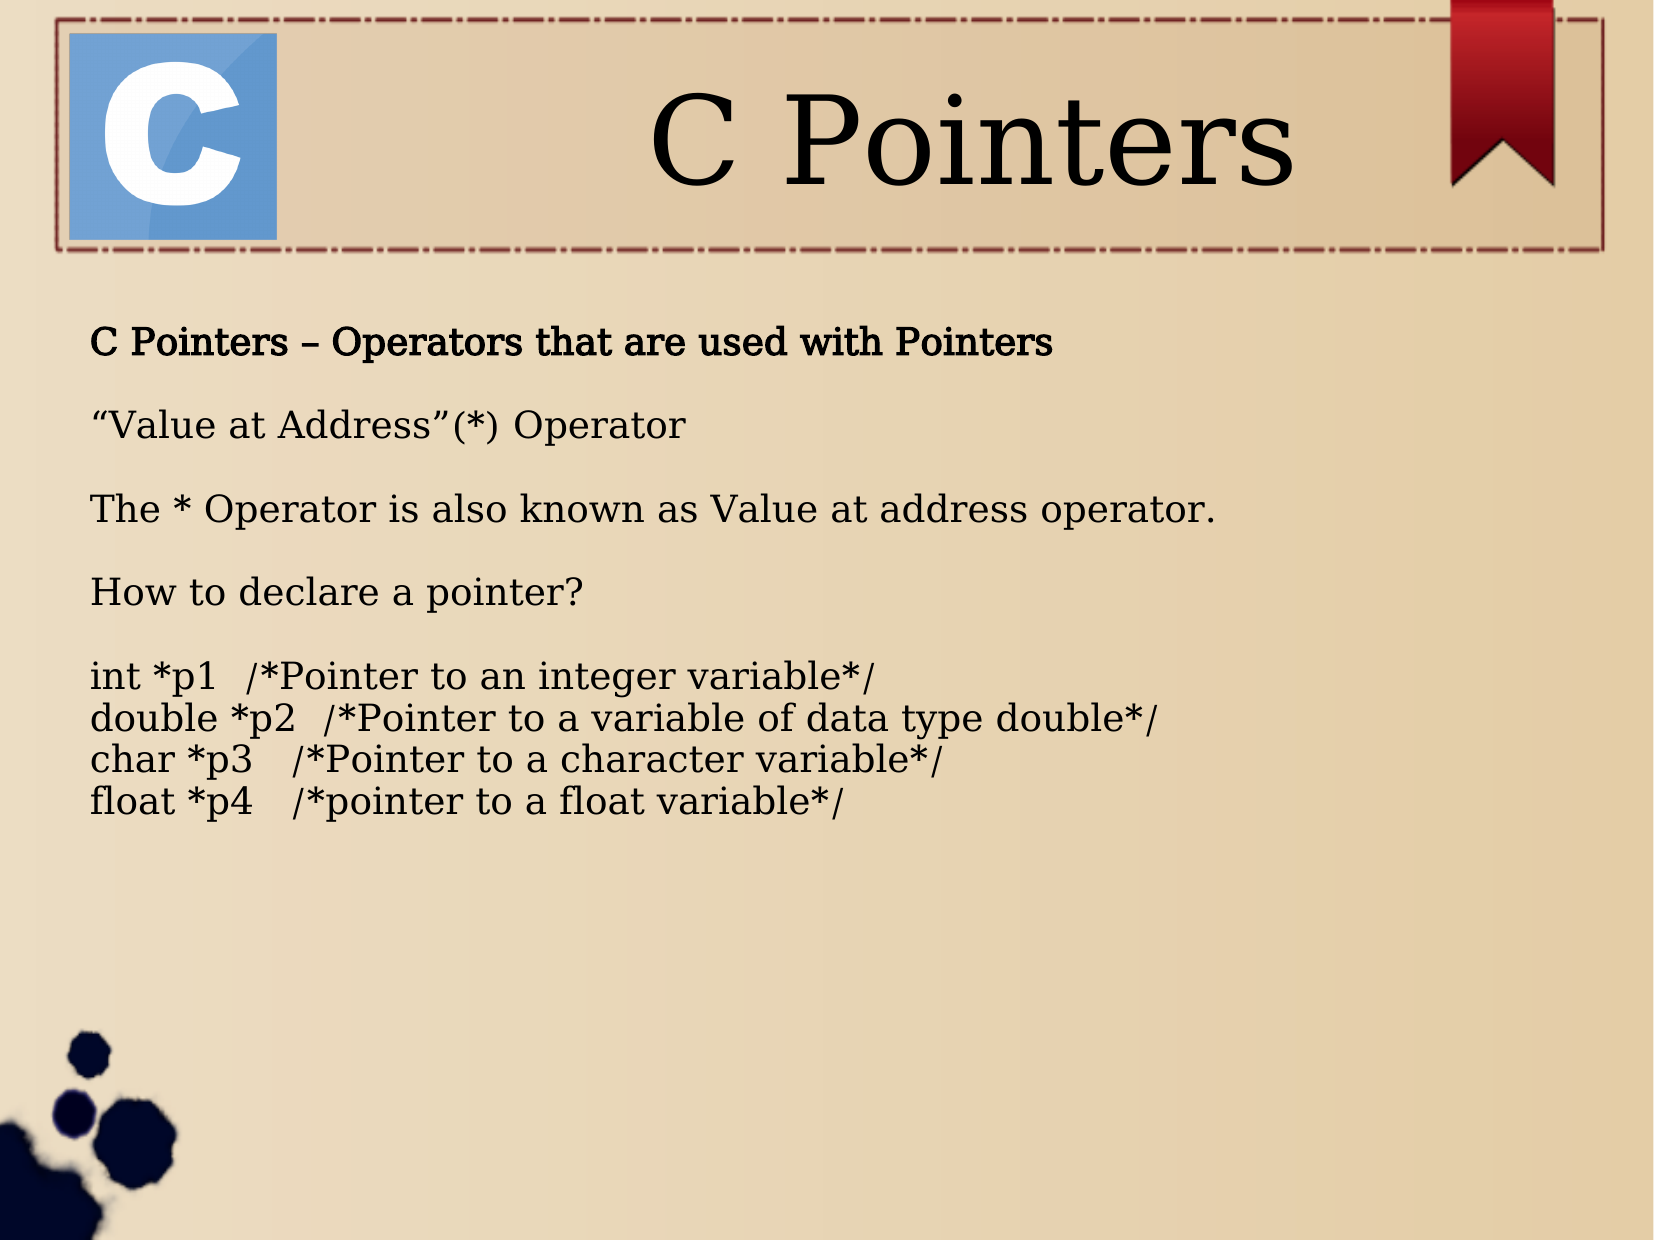

# C Pointers
C Pointers – Operators that are used with Pointers
“Value at Address”(*) Operator
The * Operator is also known as Value at address operator.
How to declare a pointer?
int *p1 /*Pointer to an integer variable*/
double *p2 /*Pointer to a variable of data type double*/
char *p3 /*Pointer to a character variable*/
float *p4 /*pointer to a float variable*/